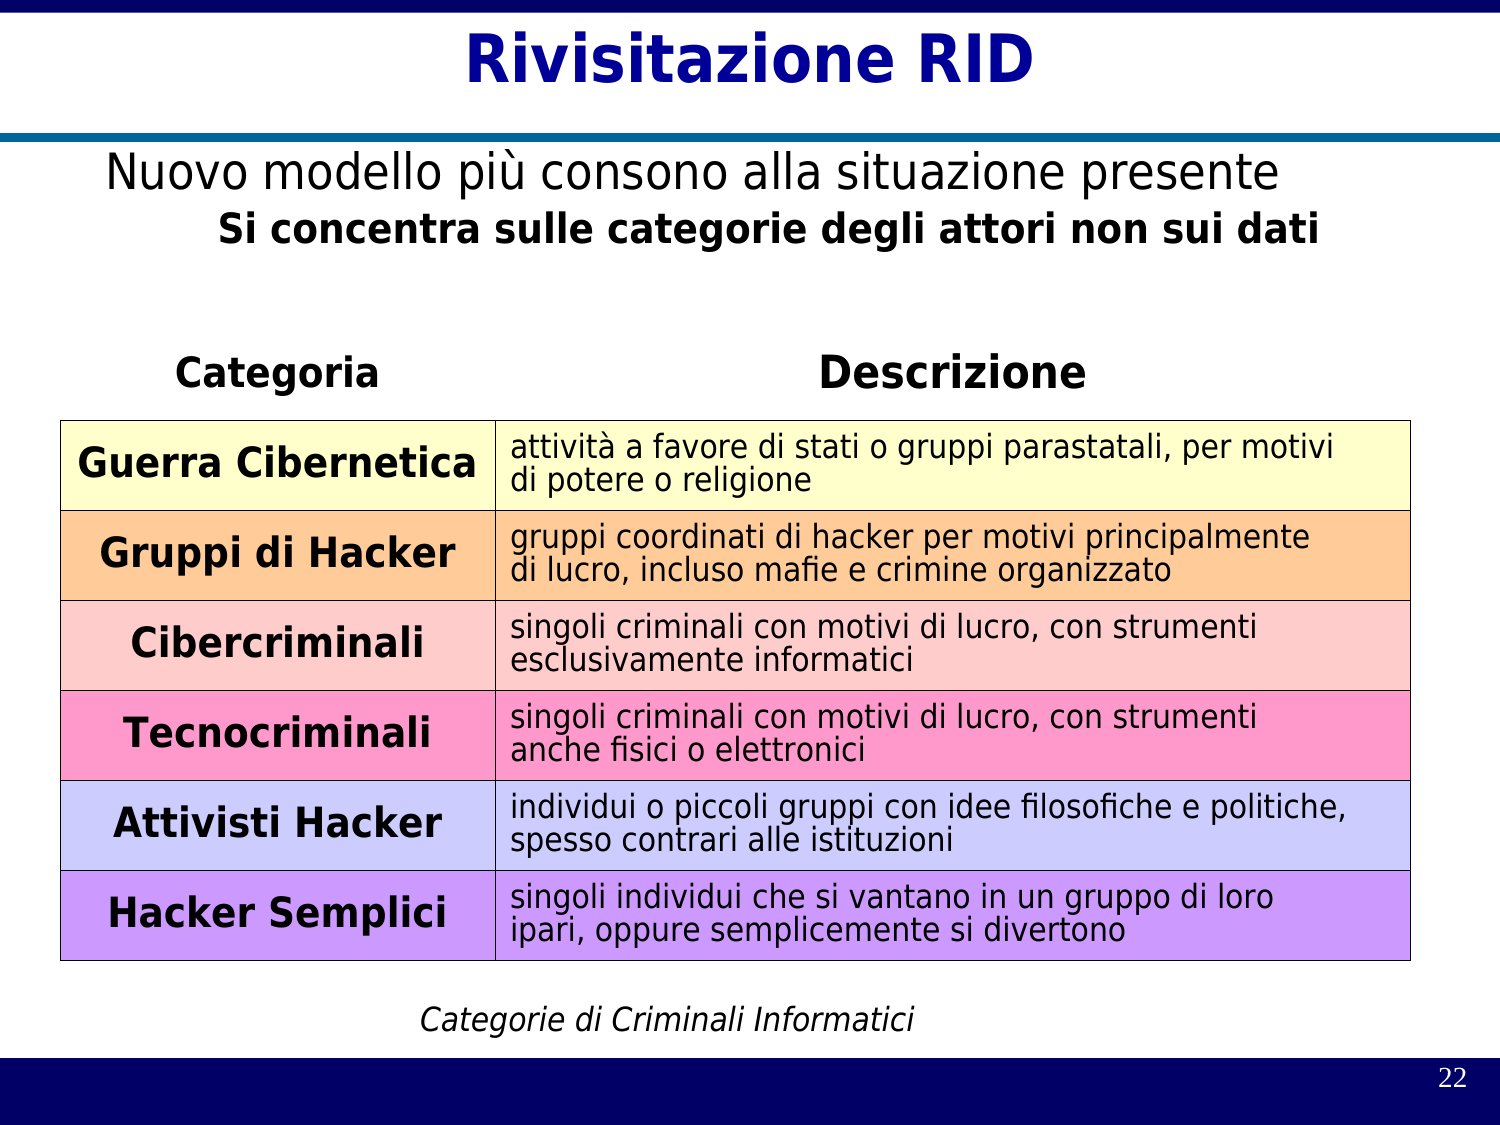

# Rivisitazione RID
Nuovo modello più consono alla situazione presente
Si concentra sulle categorie degli attori non sui dati
Categoria
Descrizione
Guerra Cibernetica
attività a favore di stati o gruppi parastatali, per motivi
di potere o religione
Gruppi di Hacker
gruppi coordinati di hacker per motivi principalmente
di lucro, incluso mafie e crimine organizzato
Cibercriminali
singoli criminali con motivi di lucro, con strumenti
esclusivamente informatici
Tecnocriminali
singoli criminali con motivi di lucro, con strumenti
anche fisici o elettronici
Attivisti Hacker
individui o piccoli gruppi con idee filosofiche e politiche,
spesso contrari alle istituzioni
Hackers
Hacker Semplici
singoli individui che si vantano in un gruppo di loro
ipari, oppure semplicemente si divertono
Categorie di Criminali Informatici